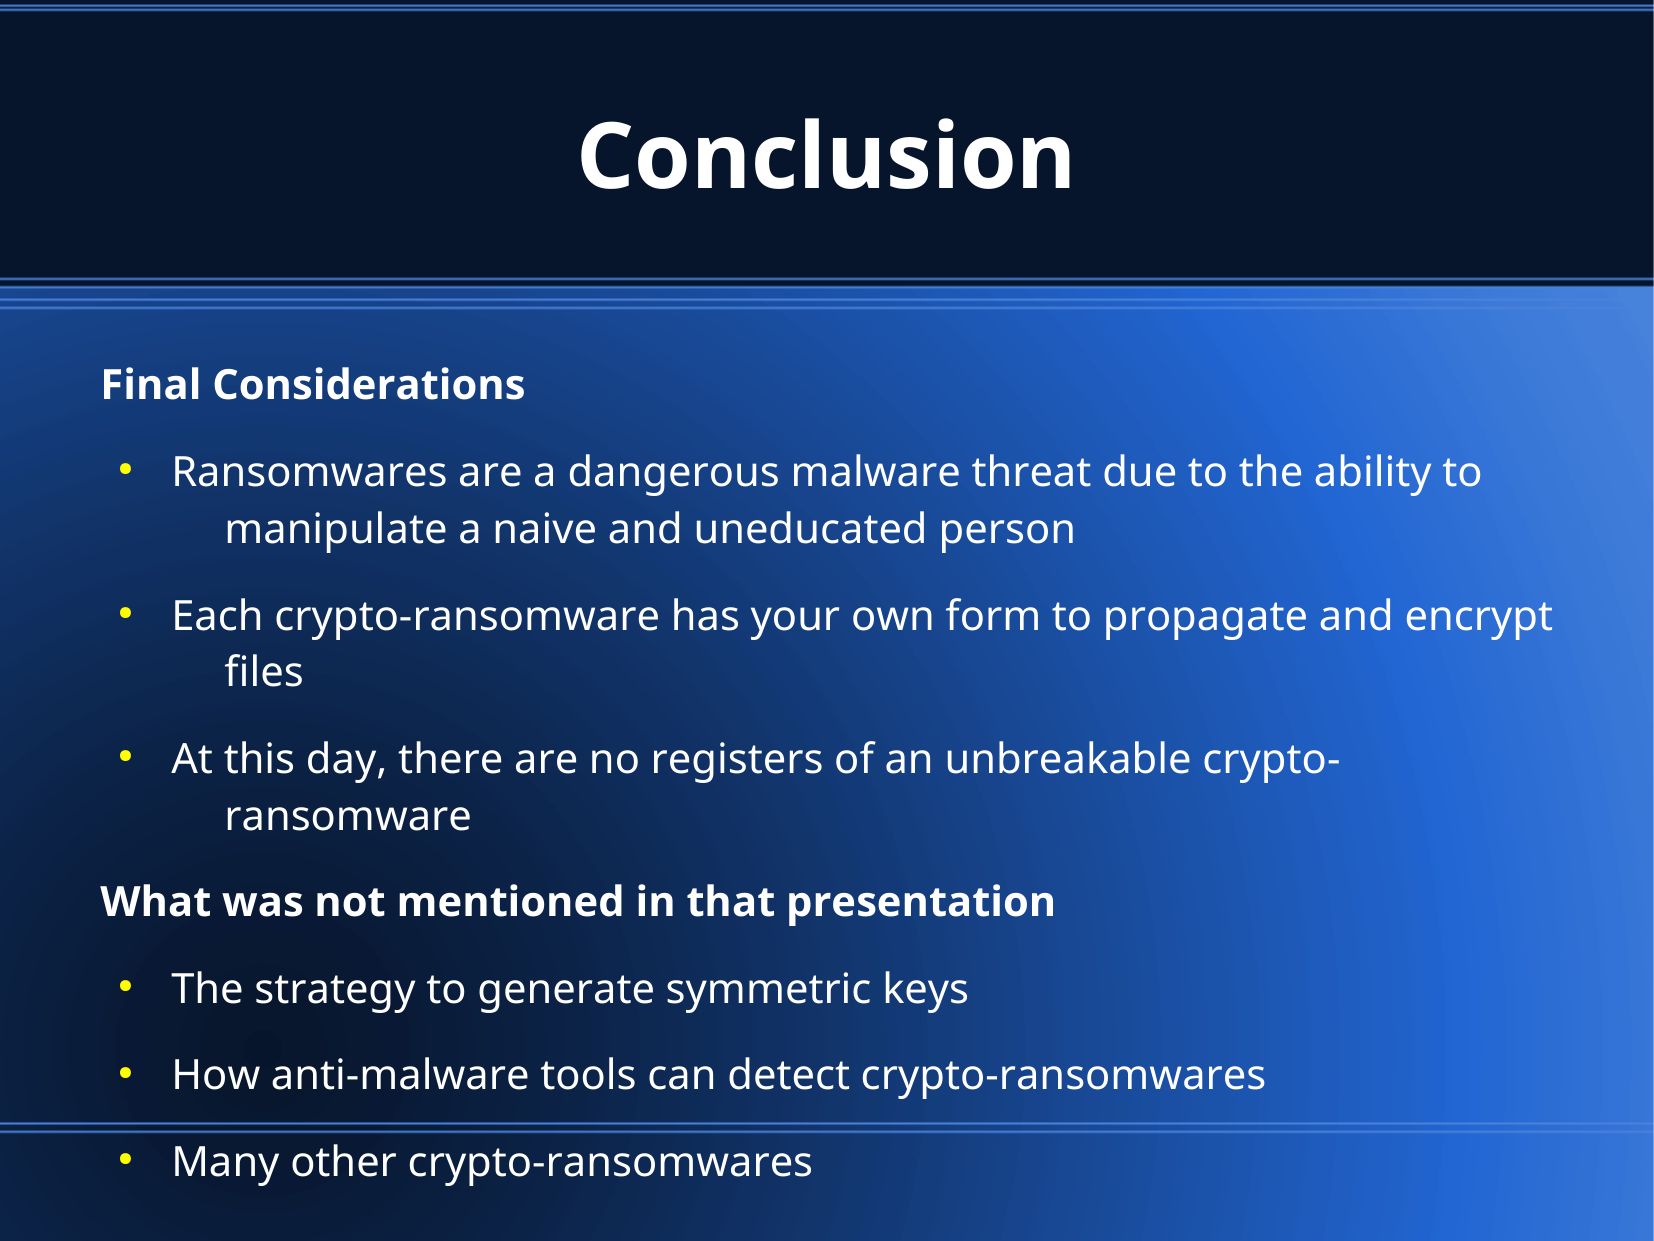

# Conclusion
Final Considerations
Ransomwares are a dangerous malware threat due to the ability to manipulate a naive and uneducated person
Each crypto-ransomware has your own form to propagate and encrypt files
At this day, there are no registers of an unbreakable crypto-ransomware
What was not mentioned in that presentation
The strategy to generate symmetric keys
How anti-malware tools can detect crypto-ransomwares
Many other crypto-ransomwares